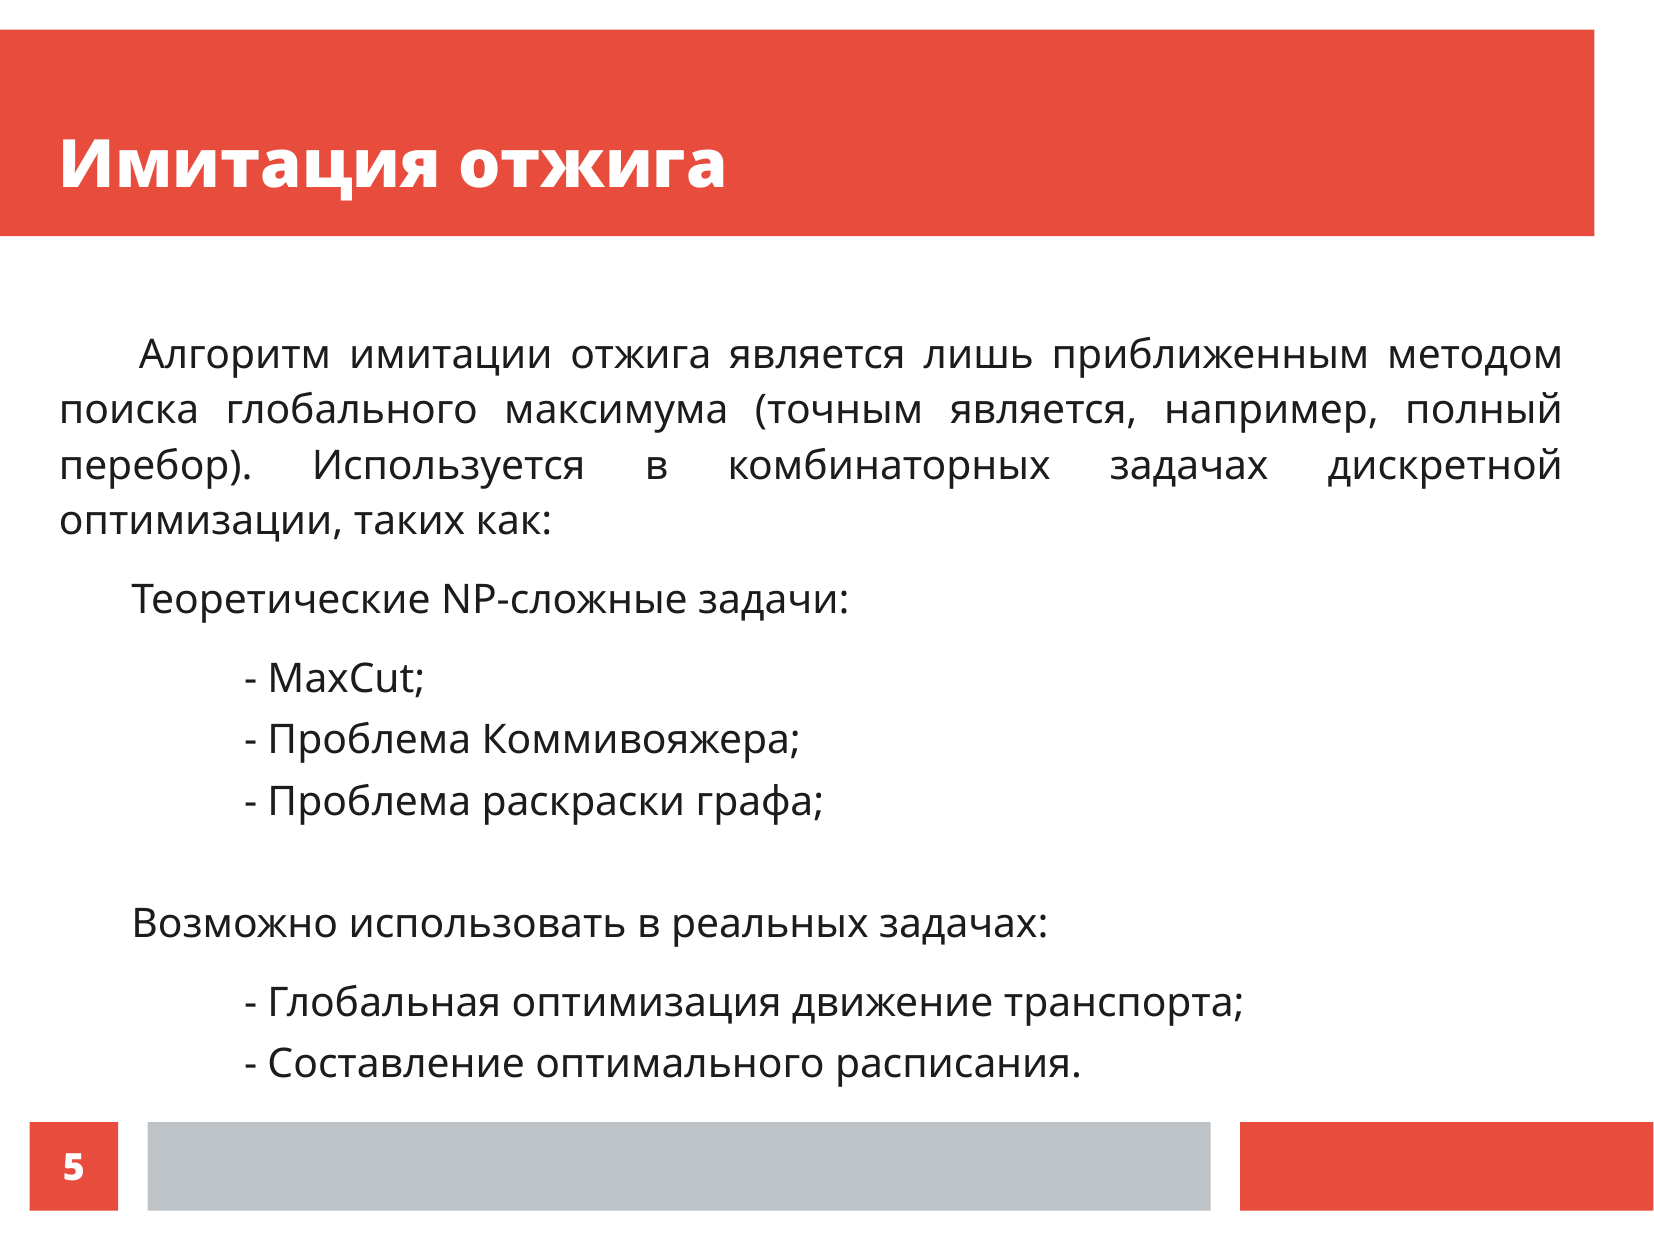

Имитация отжига
# Алгоритм имитации отжига является лишь приближенным методом поиска глобального максимума (точным является, например, полный перебор). Используется в комбинаторных задачах дискретной оптимизации, таких как:
 	Теоретические NP-сложные задачи:
- MaxCut;
- Проблема Коммивояжера;
- Проблема раскраски графа;
 	Возможно использовать в реальных задачах:
- Глобальная оптимизация движение транспорта;
- Составление оптимального расписания.
5